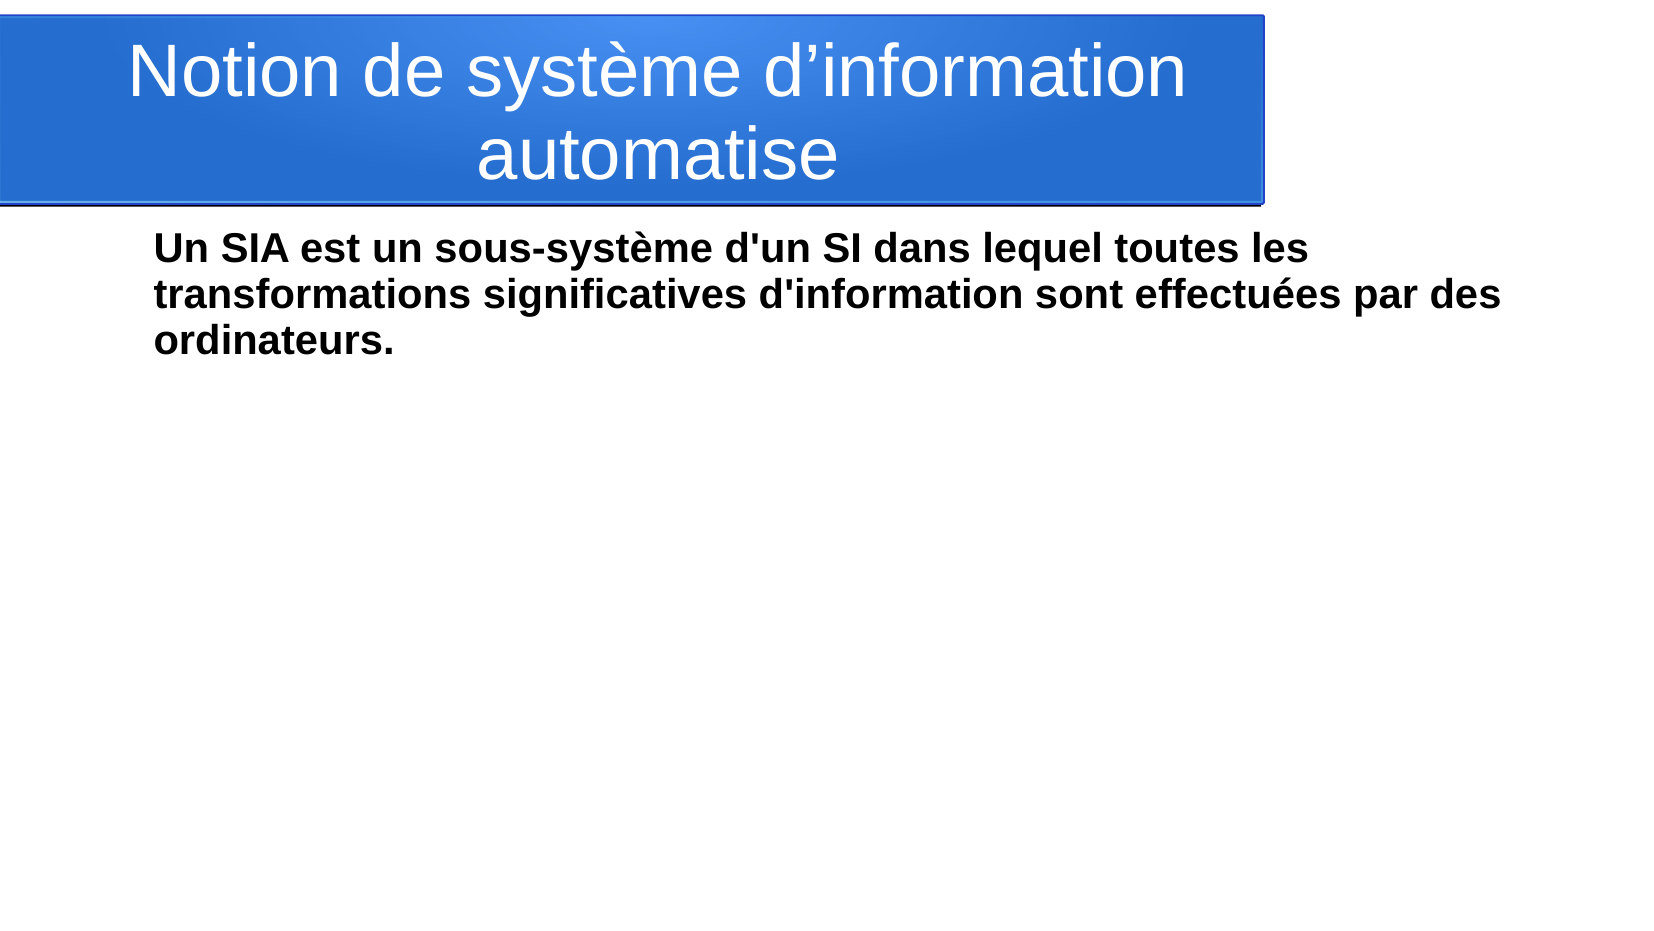

# Notion de système d’information automatise
Un SIA est un sous-système d'un SI dans lequel toutes les transformations significatives d'information sont effectuées par des ordinateurs.